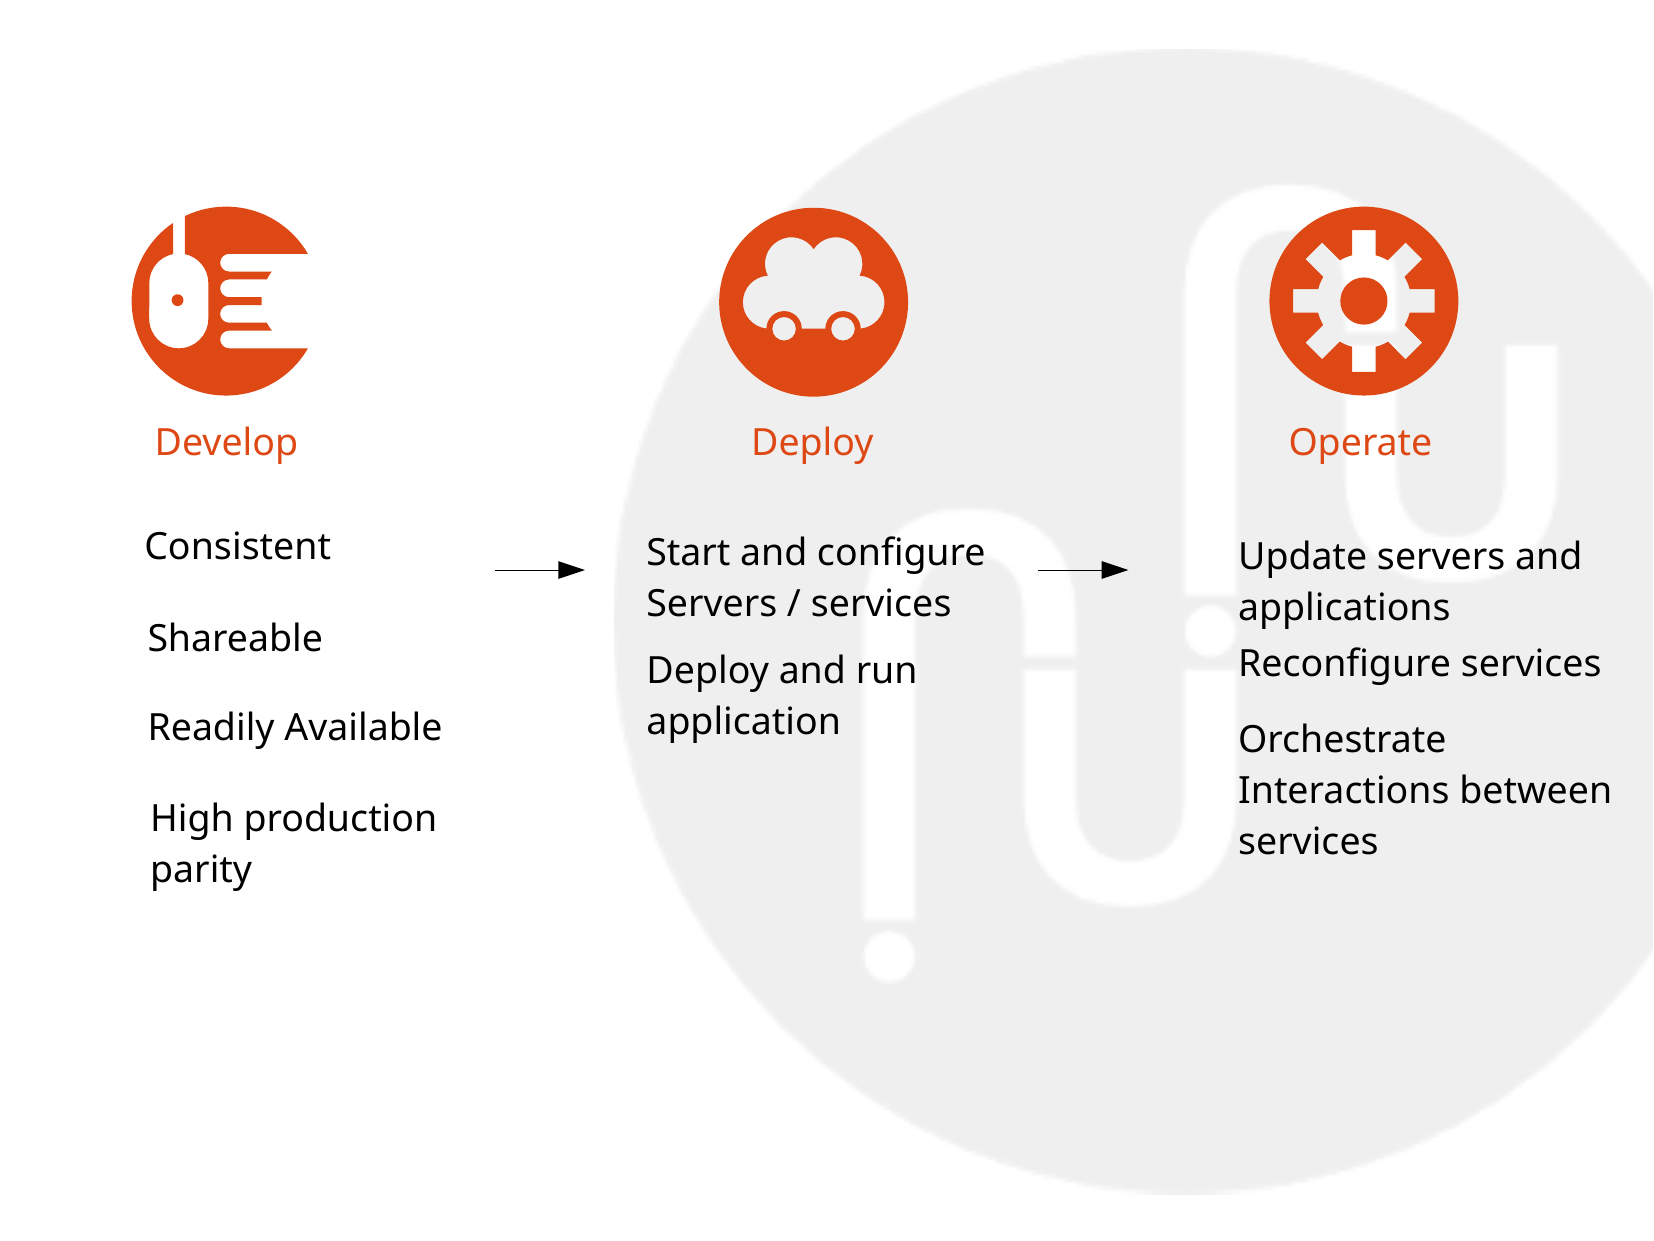

Develop
Deploy
Operate
Consistent
Start and configure
Servers / services
Update servers and
applications
Shareable
Reconfigure services
Deploy and run
application
Readily Available
Orchestrate
Interactions between
services
High production
parity